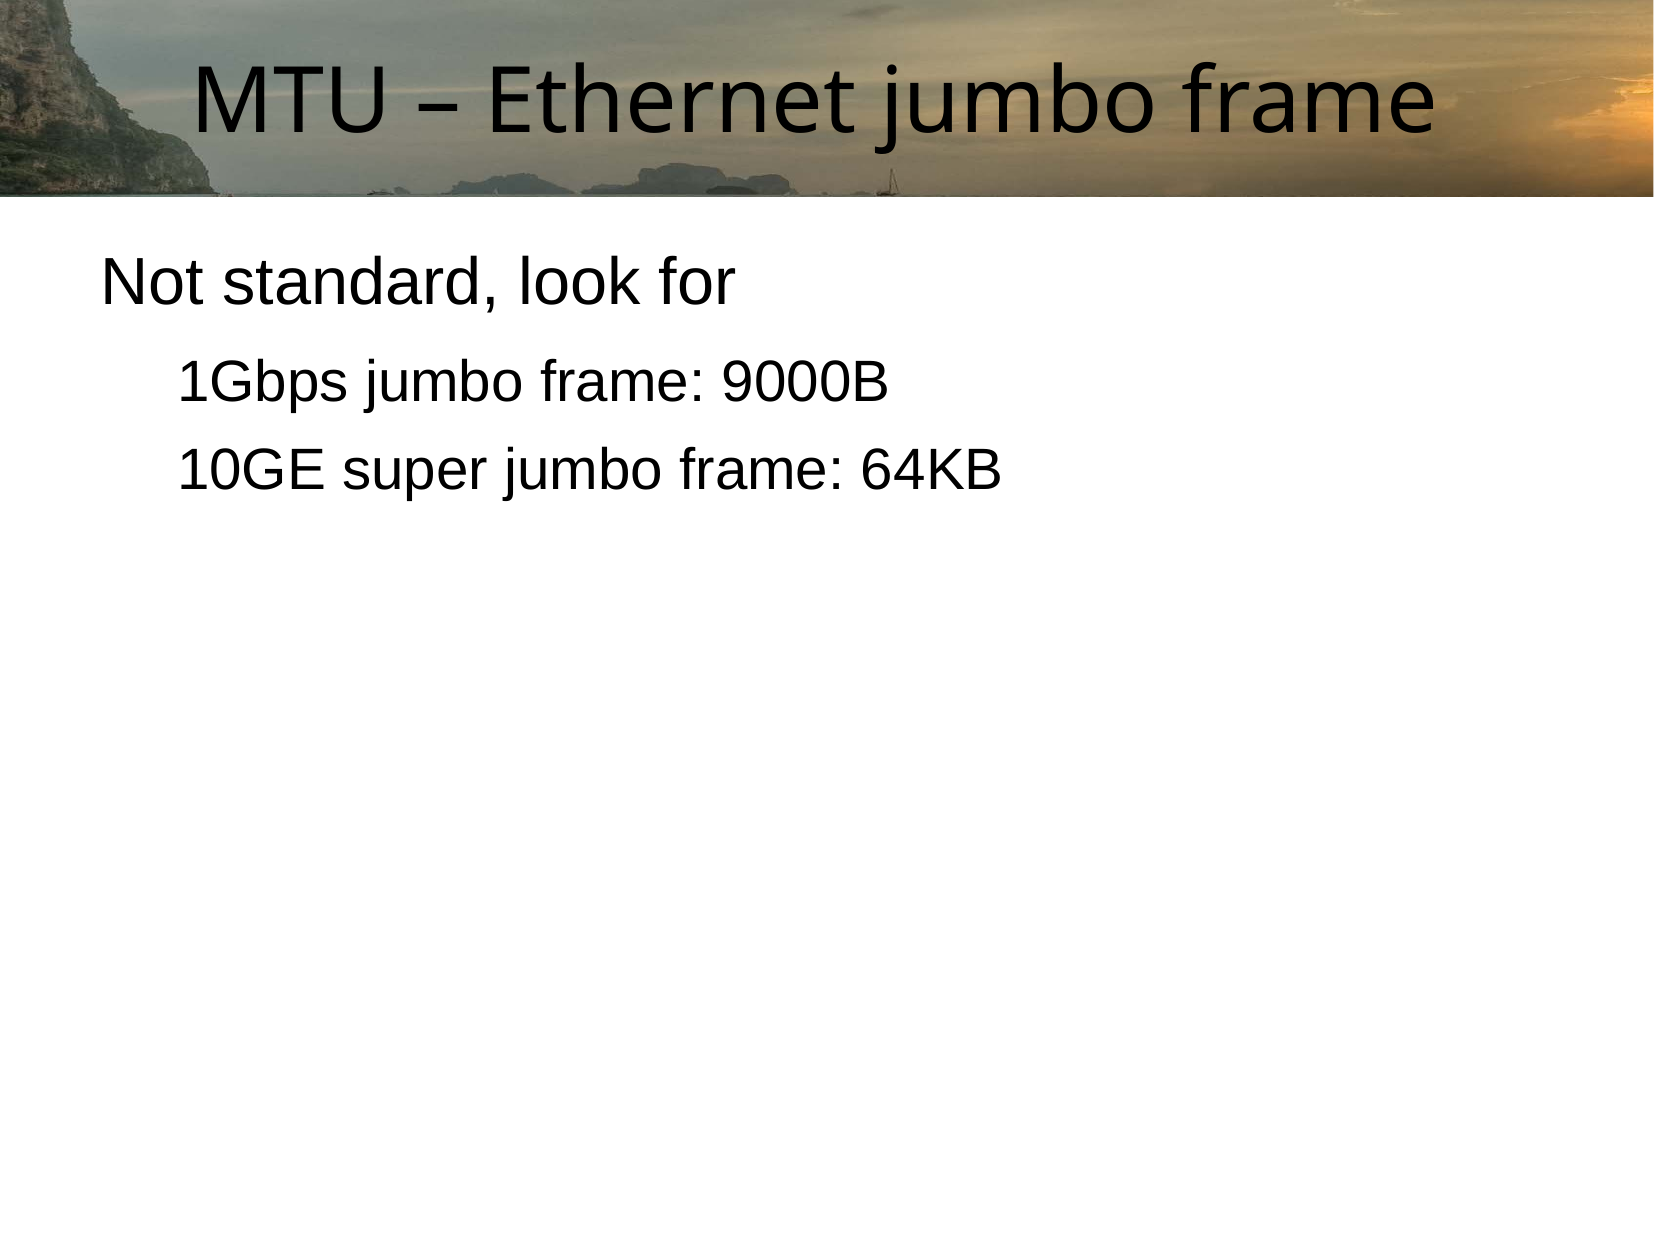

# MTU – Ethernet jumbo frame
Not standard, look for
1Gbps jumbo frame: 9000B
10GE super jumbo frame: 64KB